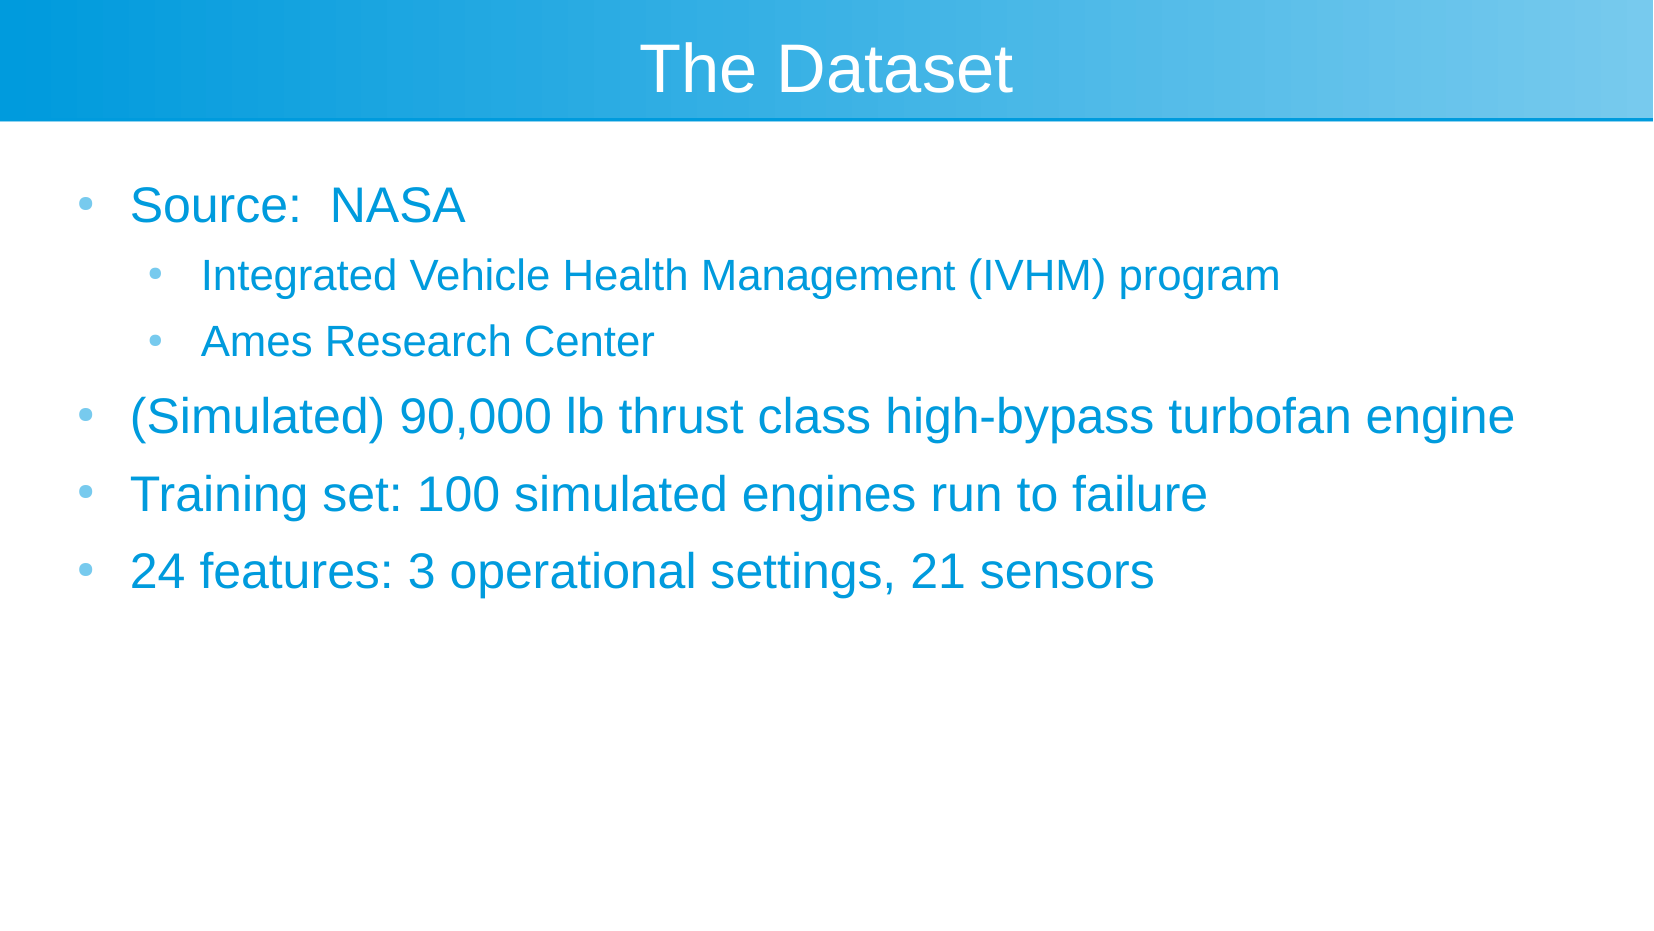

# The Dataset
Source: NASA
Integrated Vehicle Health Management (IVHM) program
Ames Research Center
(Simulated) 90,000 lb thrust class high-bypass turbofan engine
Training set: 100 simulated engines run to failure
24 features: 3 operational settings, 21 sensors
5